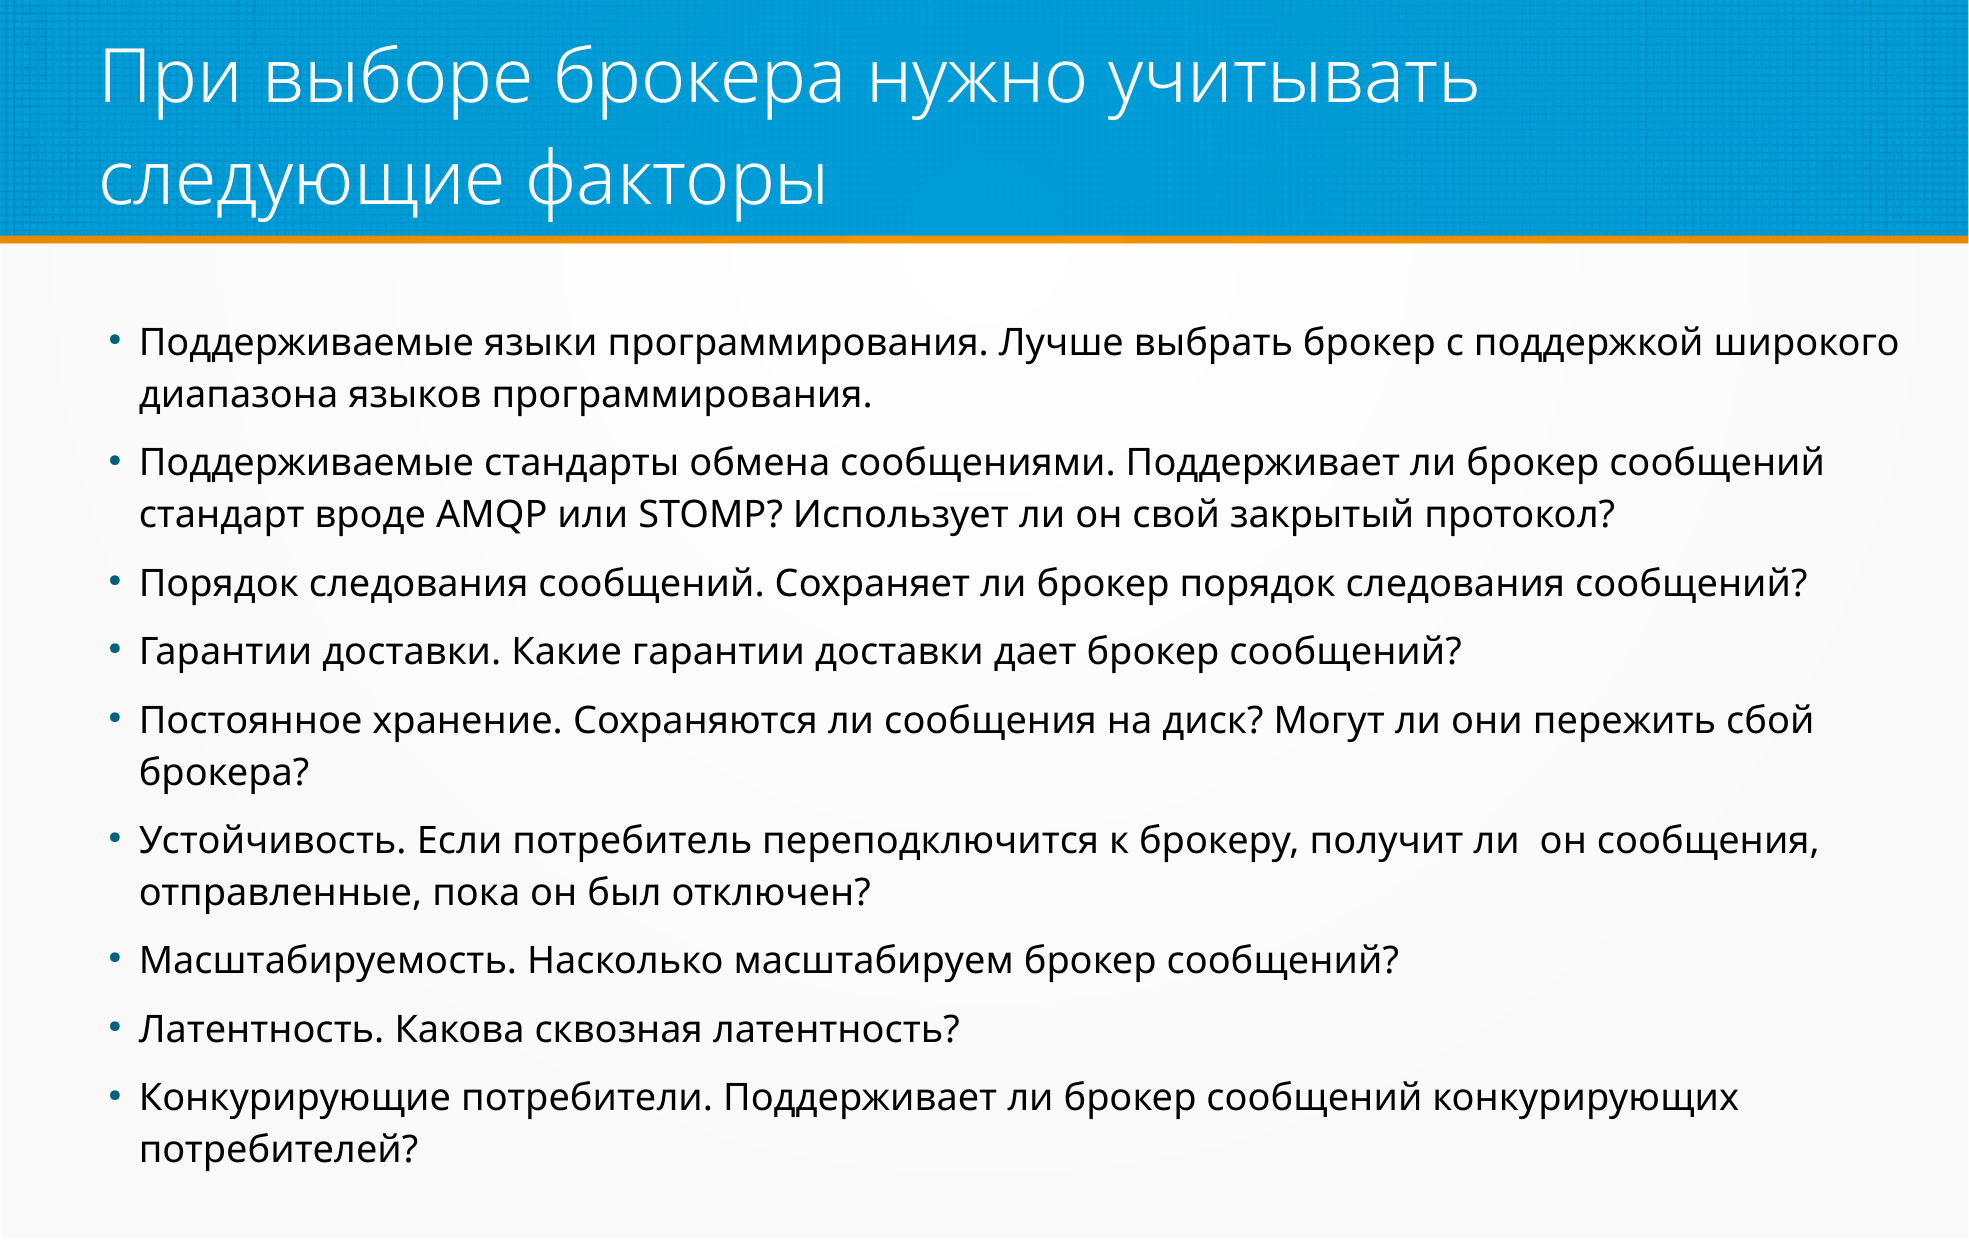

# При выборе брокера нужно учитывать следующие факторы
Поддерживаемые языки программирования. Лучше выбрать брокер с поддержкой широкого диапазона языков программирования.
Поддерживаемые стандарты обмена сообщениями. Поддерживает ли брокер сообщений стандарт вроде AMQP или STOMP? Использует ли он свой закрытый протокол?
Порядок следования сообщений. Сохраняет ли брокер порядок следования сообщений?
Гарантии доставки. Какие гарантии доставки дает брокер сообщений?
Постоянное хранение. Сохраняются ли сообщения на диск? Могут ли они пережить сбой брокера?
Устойчивость. Если потребитель переподключится к брокеру, получит ли он сообщения, отправленные, пока он был отключен?
Масштабируемость. Насколько масштабируем брокер сообщений?
Латентность. Какова сквозная латентность?
Конкурирующие потребители. Поддерживает ли брокер сообщений конкурирующих потребителей?